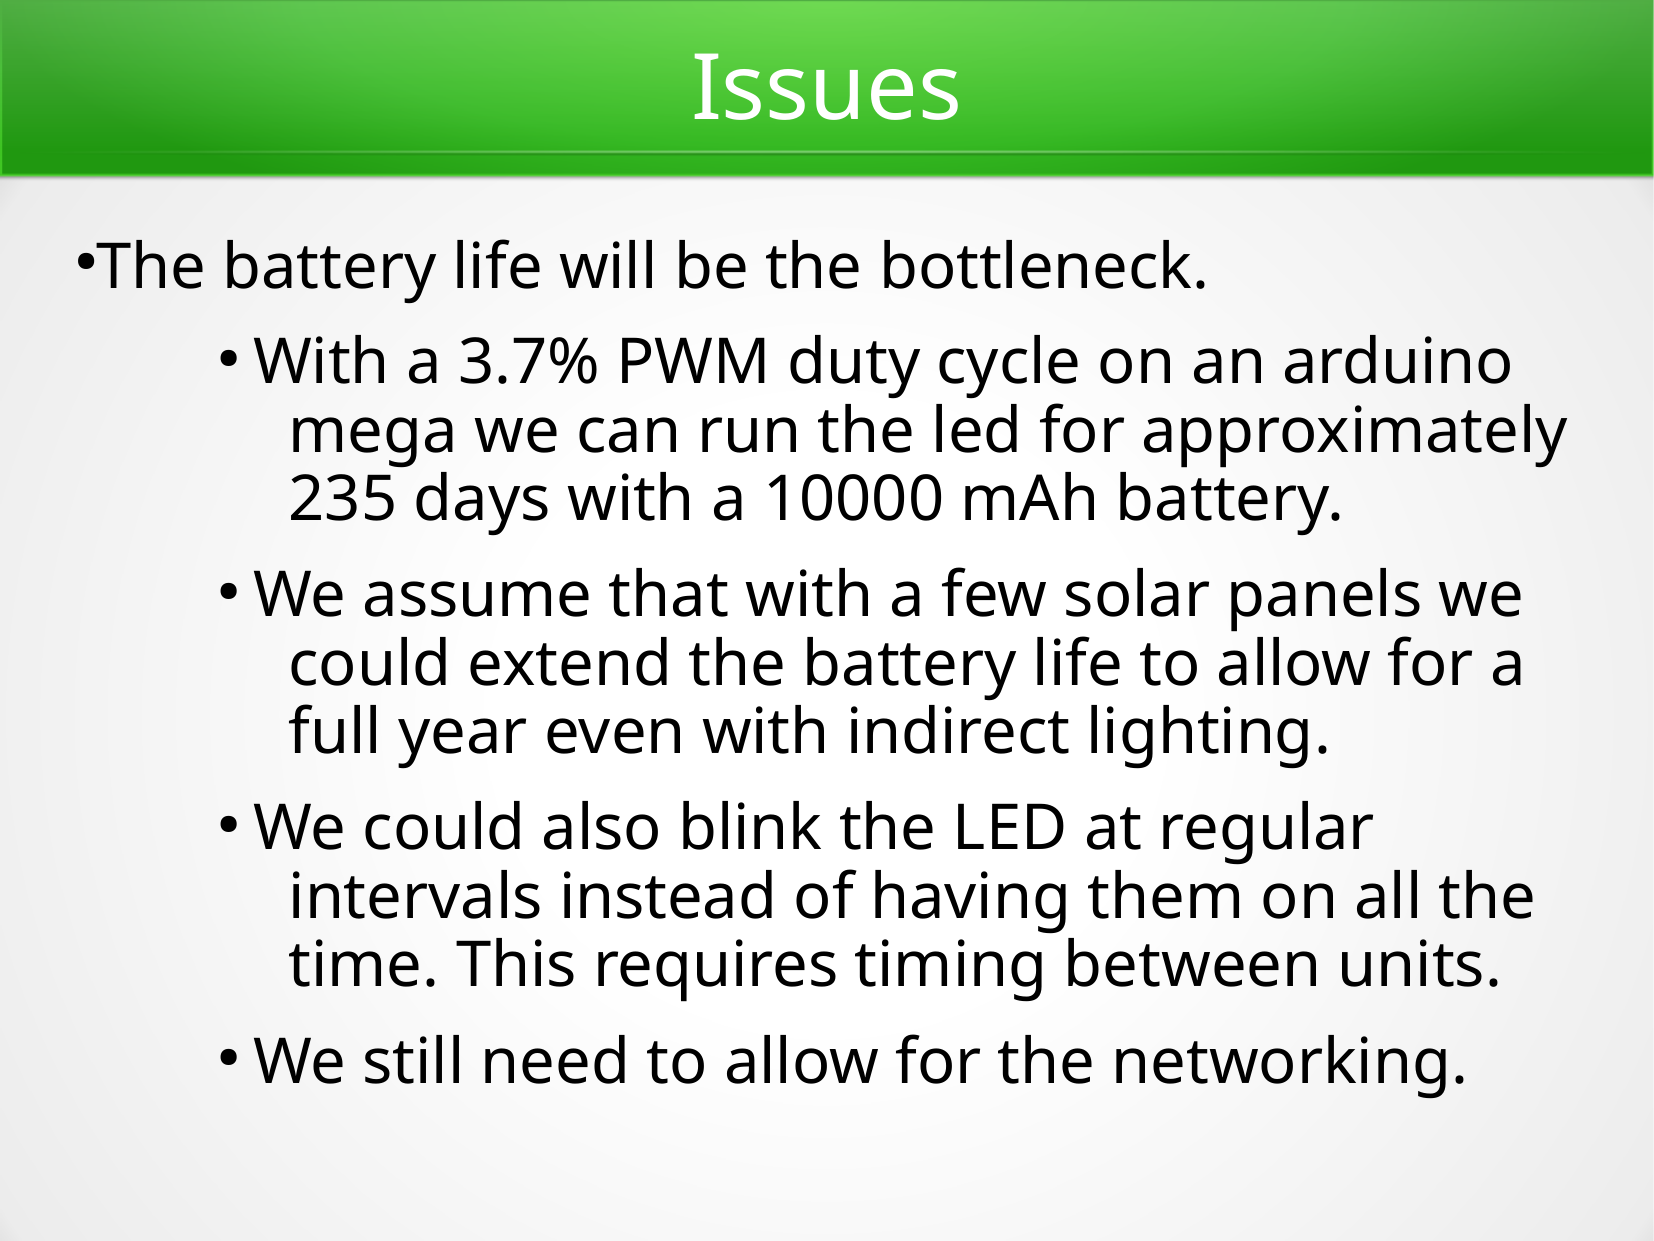

# Issues
The battery life will be the bottleneck.
With a 3.7% PWM duty cycle on an arduino mega we can run the led for approximately 235 days with a 10000 mAh battery.
We assume that with a few solar panels we could extend the battery life to allow for a full year even with indirect lighting.
We could also blink the LED at regular intervals instead of having them on all the time. This requires timing between units.
We still need to allow for the networking.